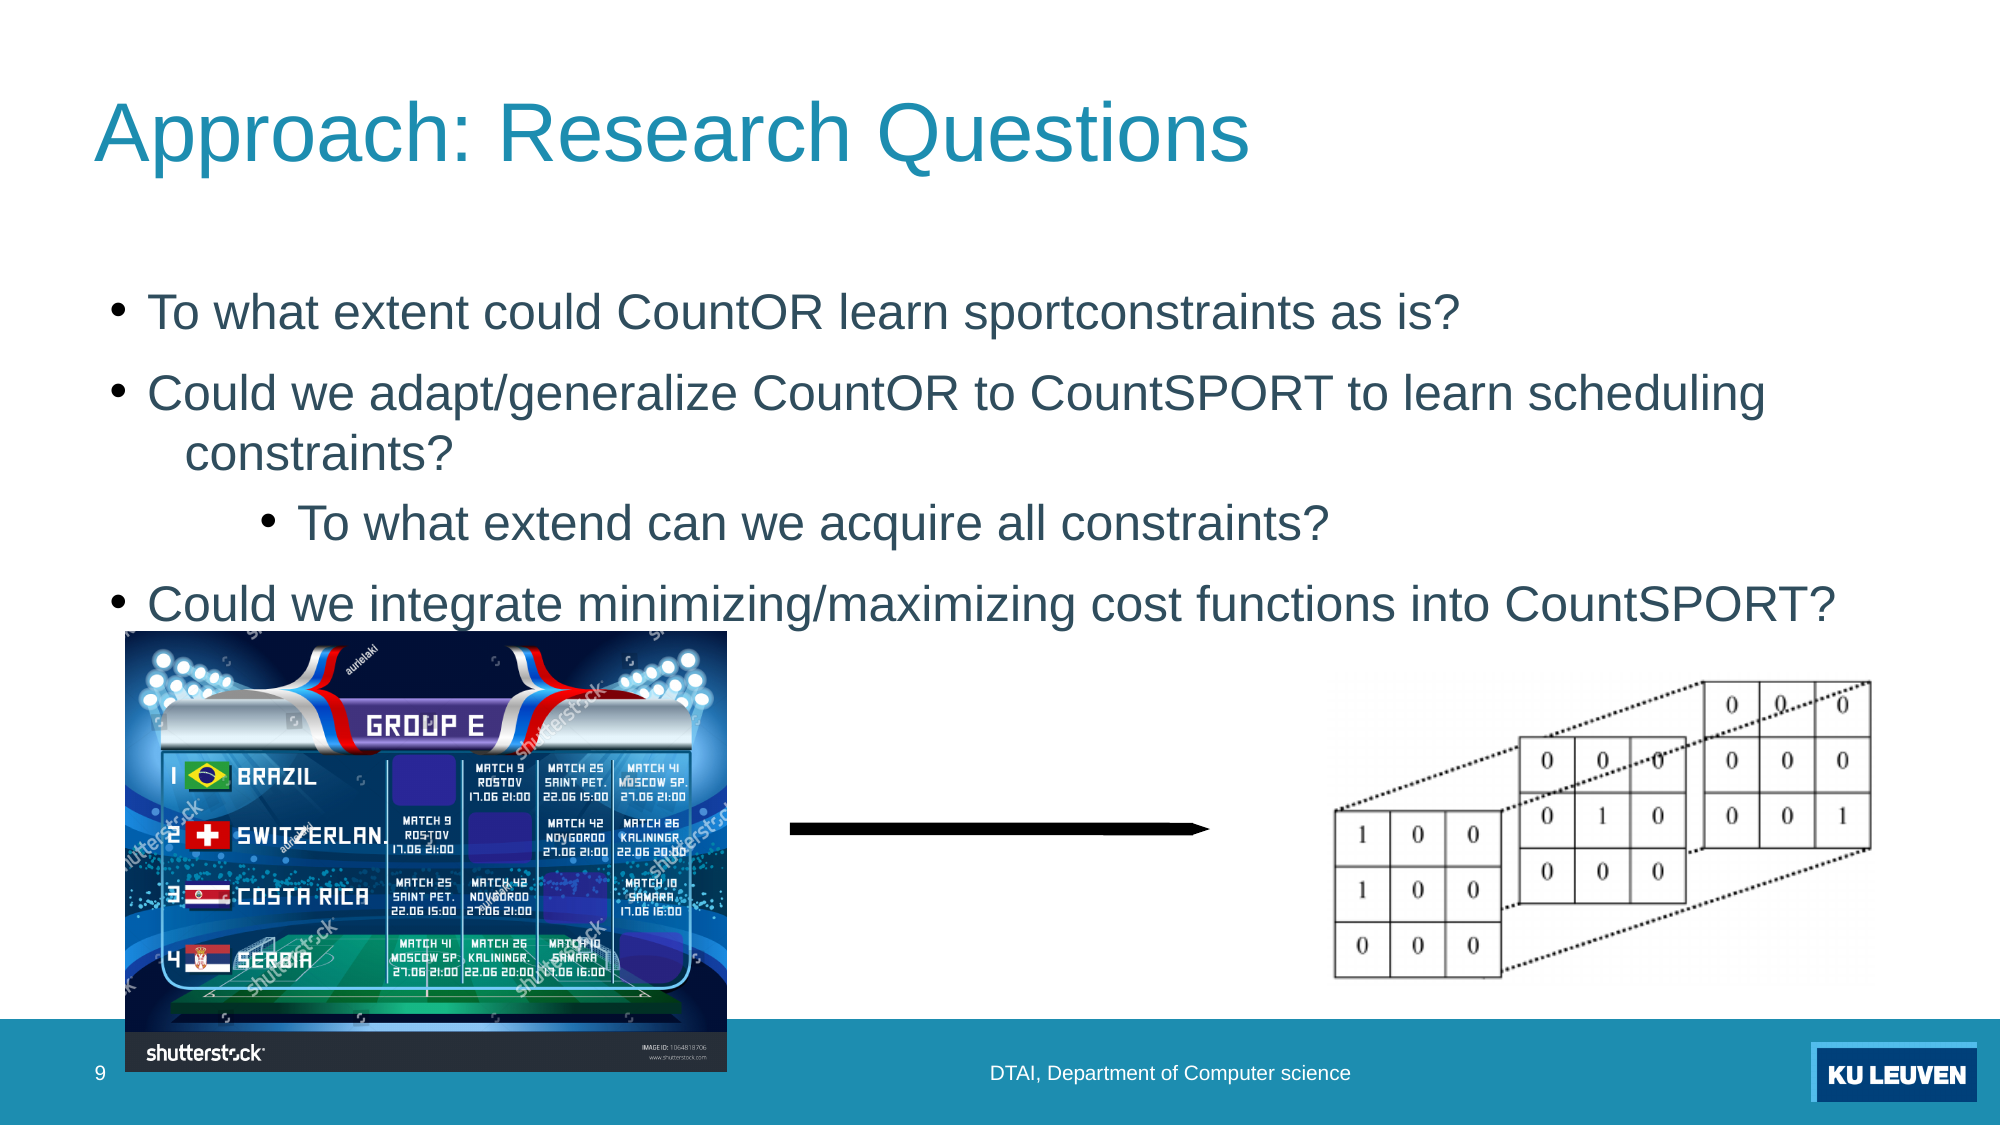

Approach: Research Questions
# To what extent could CountOR learn sportconstraints as is?
Could we adapt/generalize CountOR to CountSPORT to learn scheduling constraints?
To what extend can we acquire all constraints?
Could we integrate minimizing/maximizing cost functions into CountSPORT?
DTAI, Department of Computer science